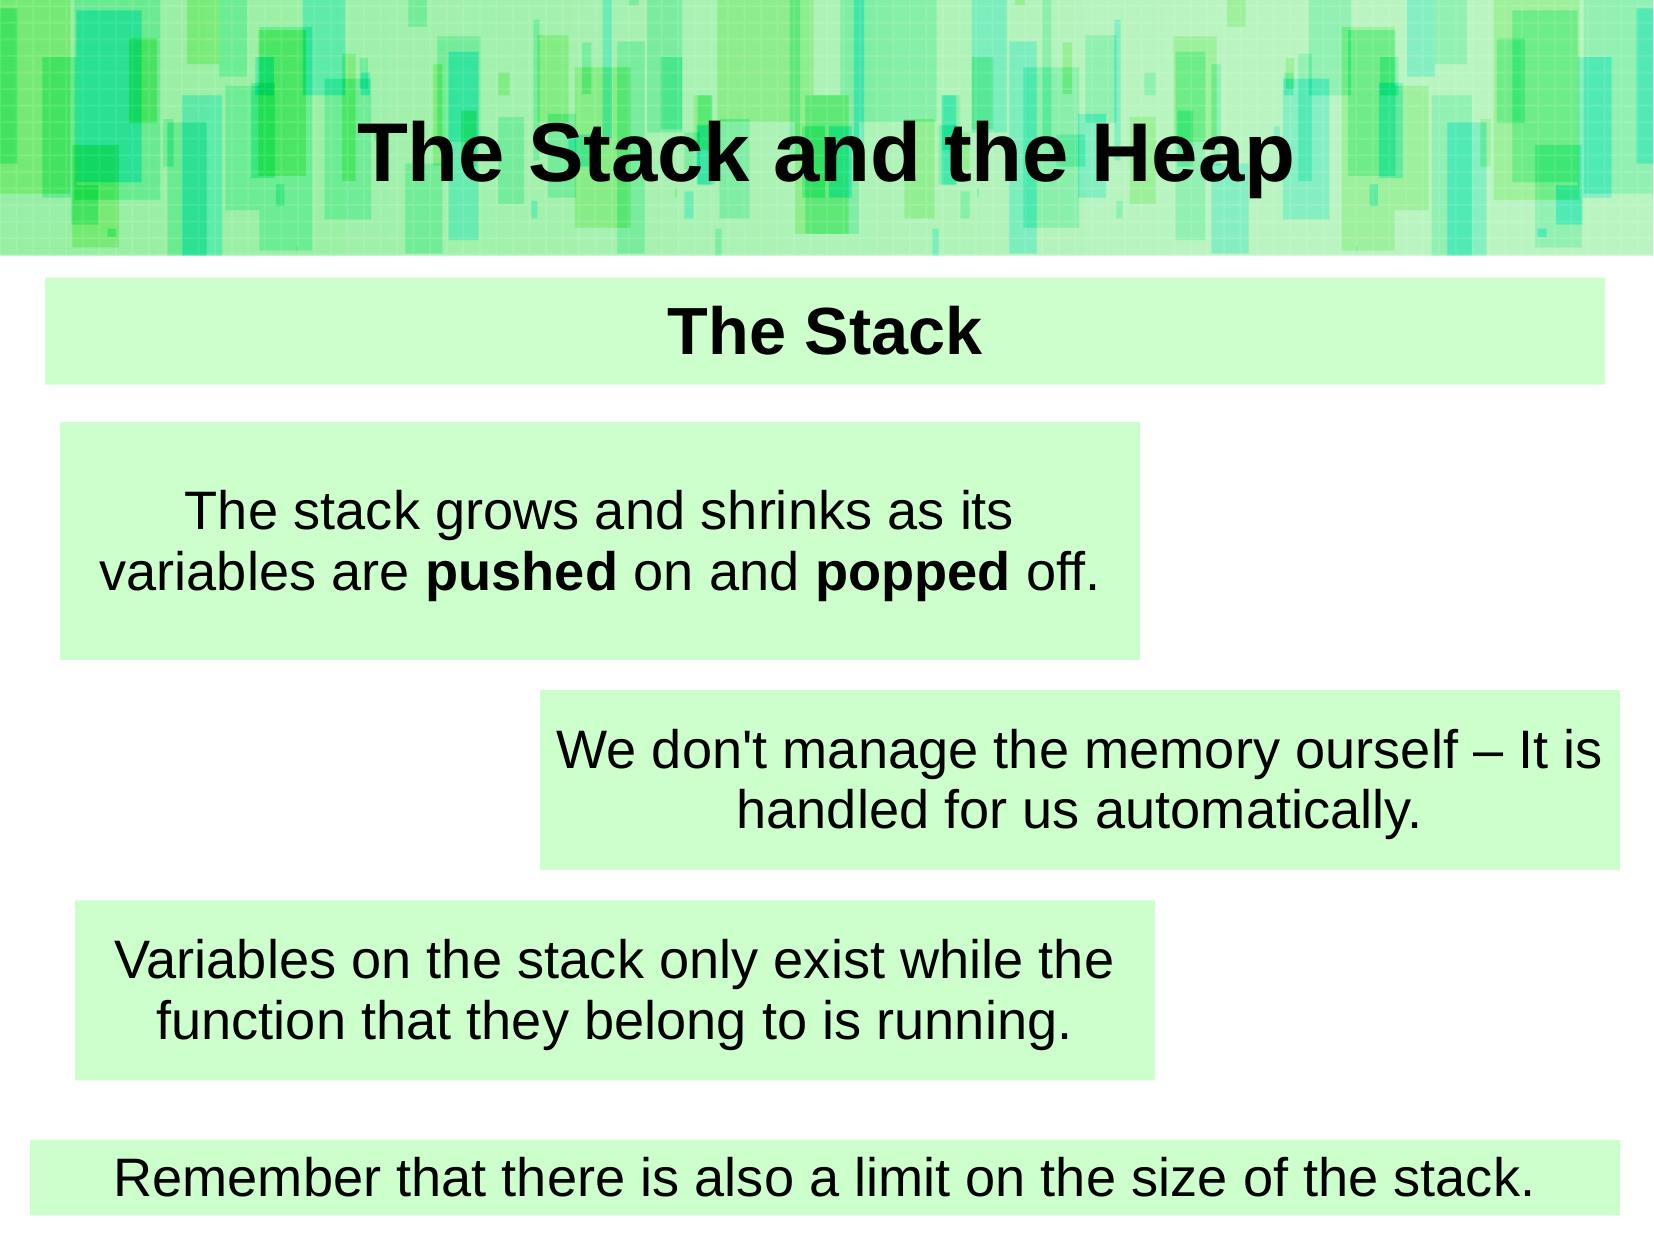

# The Stack and the Heap
The Stack
The stack grows and shrinks as its variables are pushed on and popped off.
We don't manage the memory ourself – It is handled for us automatically.
Variables on the stack only exist while the function that they belong to is running.
Remember that there is also a limit on the size of the stack.